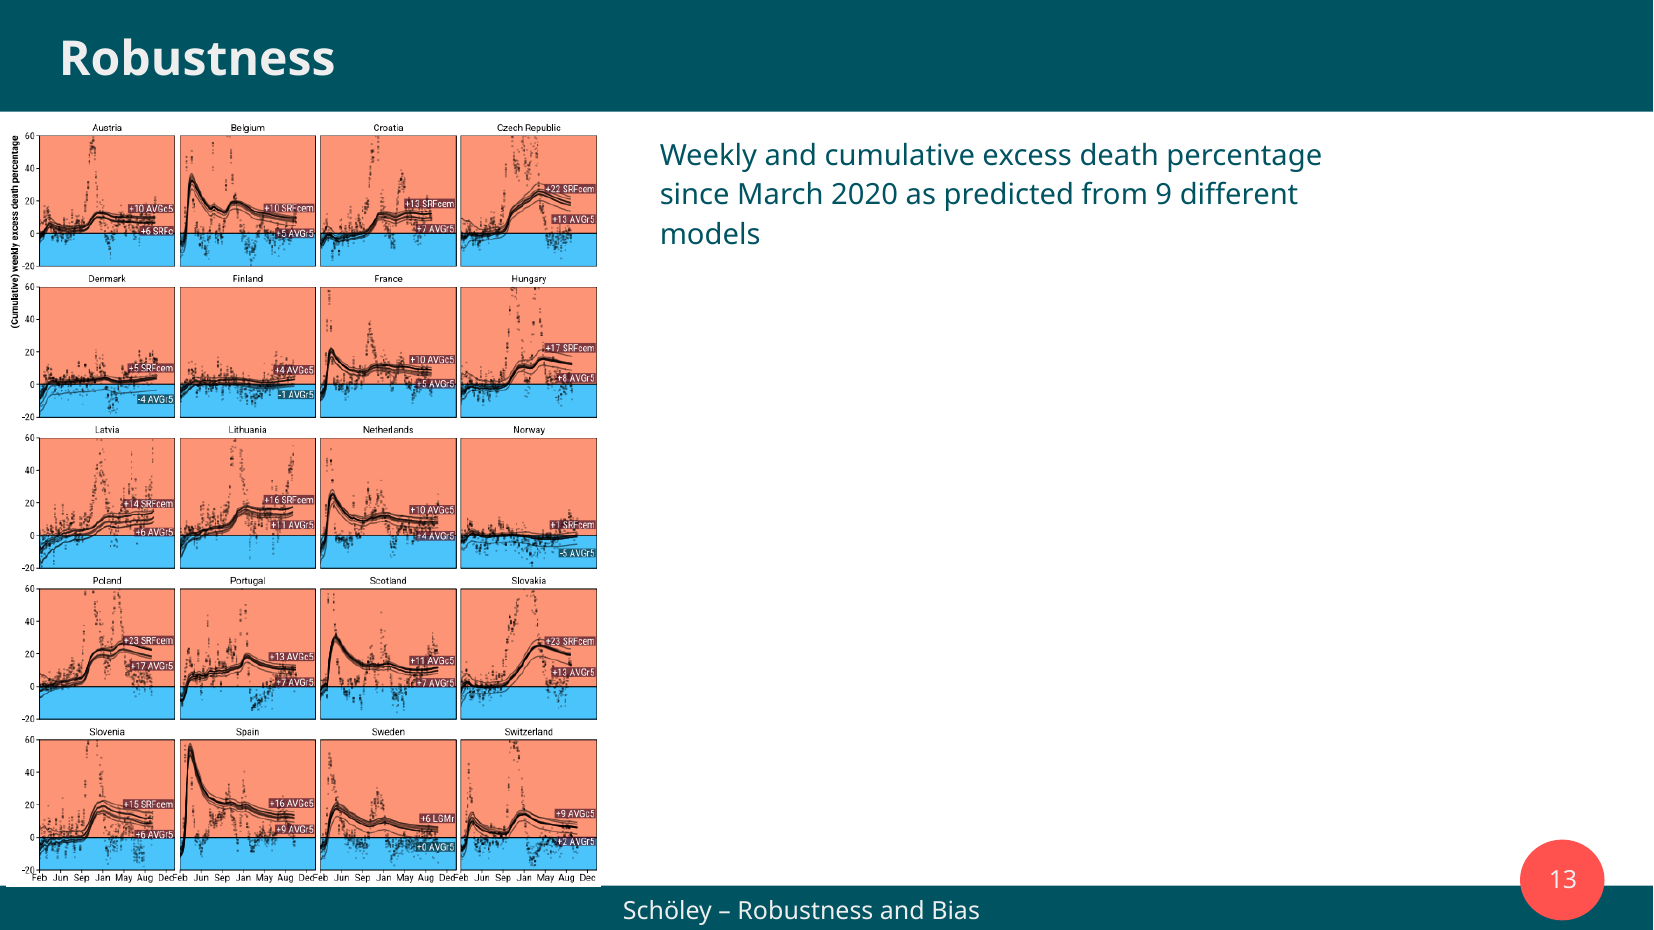

# Robustness
Weekly and cumulative excess death percentage since March 2020 as predicted from 9 different models
13
Schöley – Robustness and Bias